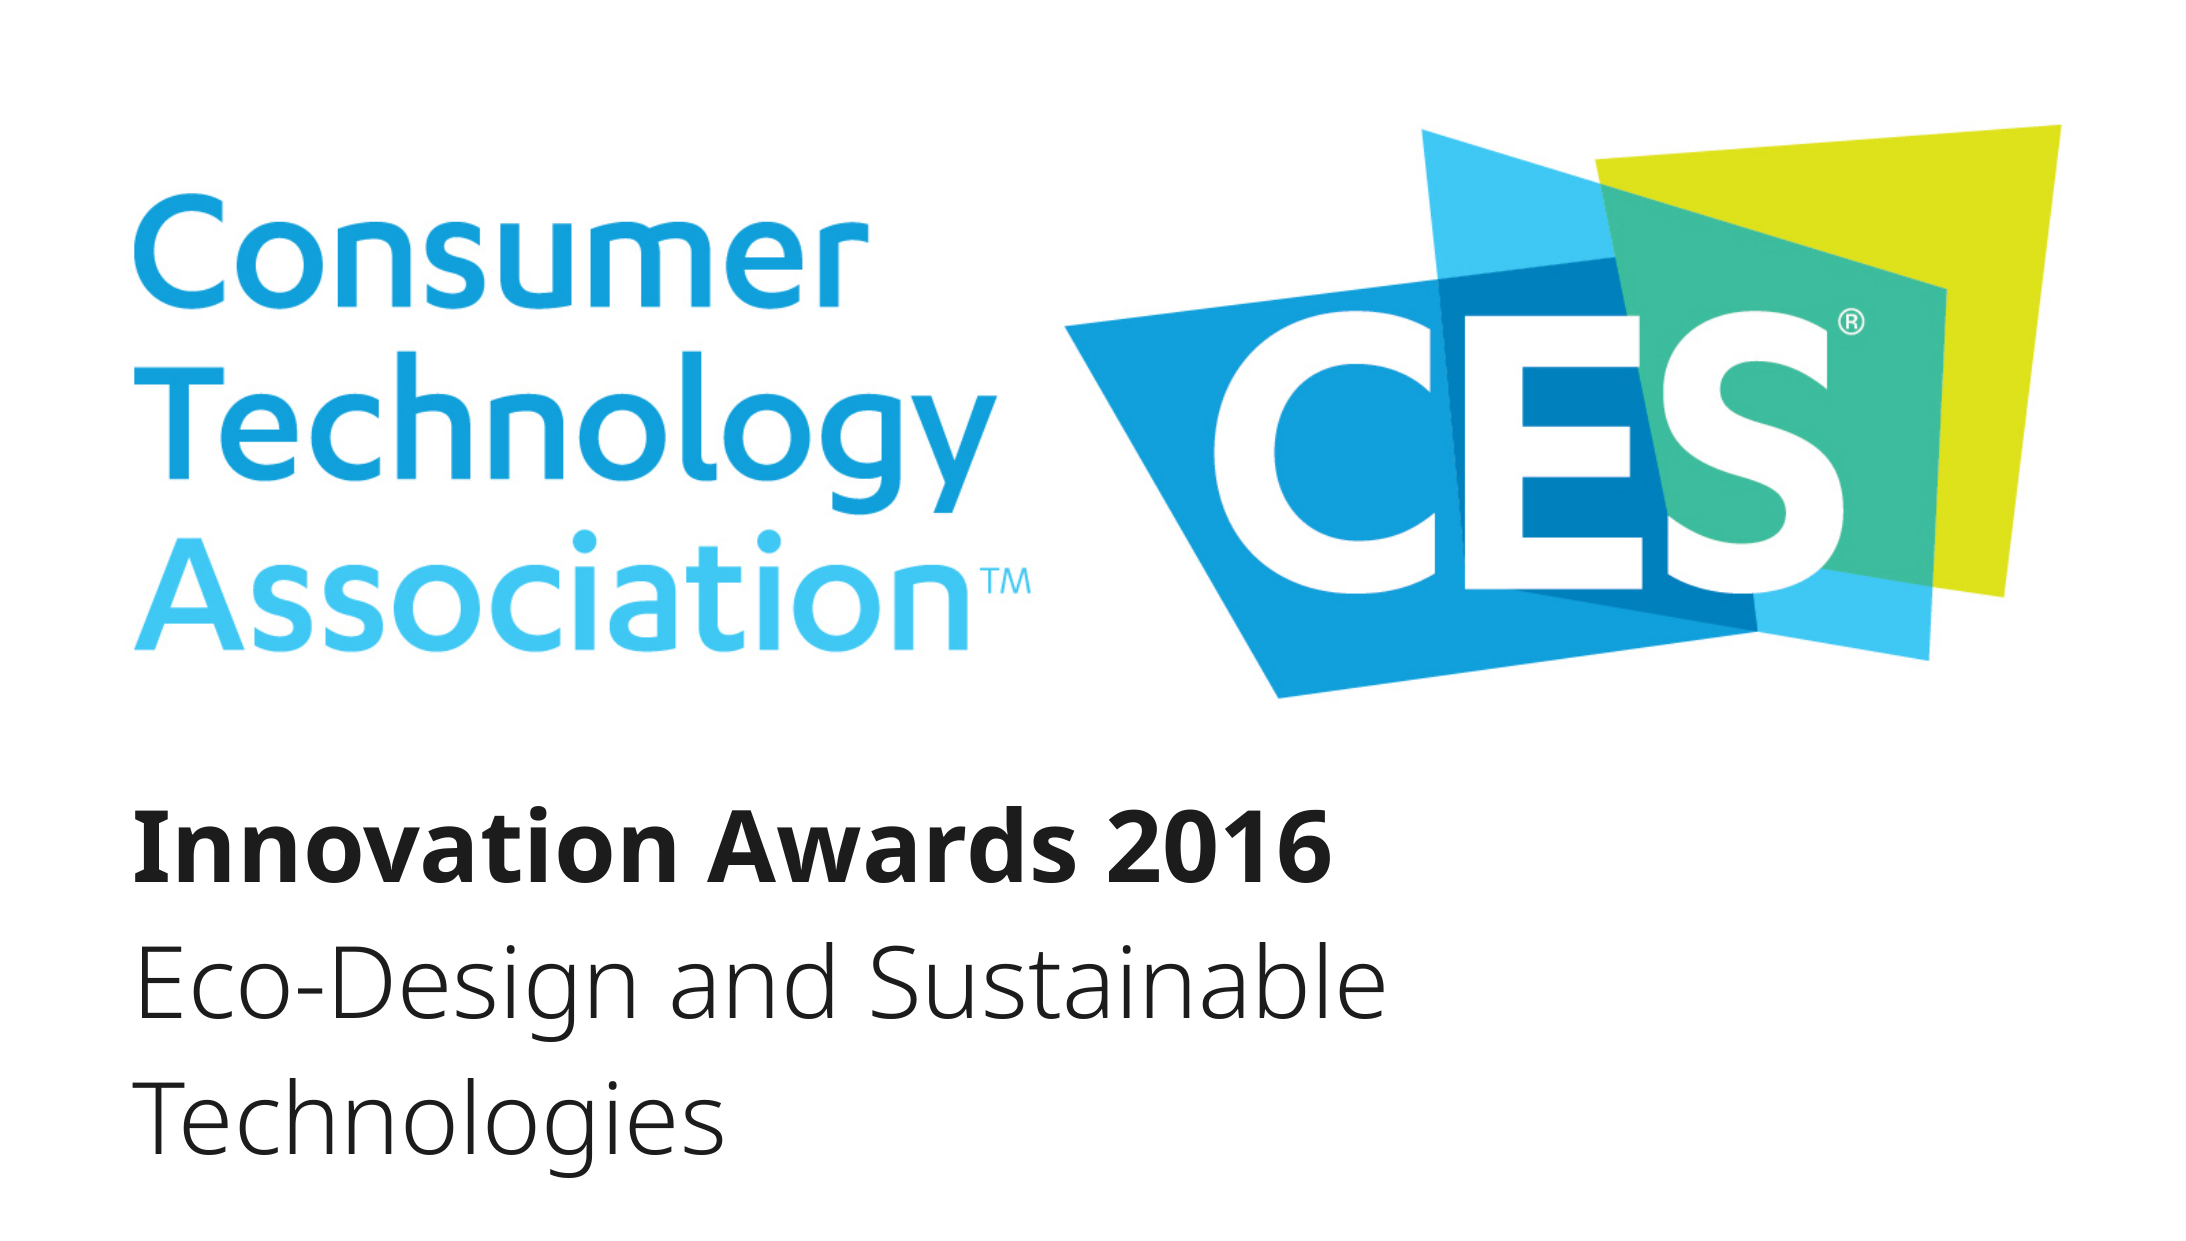

Innovation Awards 2016
Eco-Design and Sustainable Technologies
Martin Zlámal																KEE/POŽ